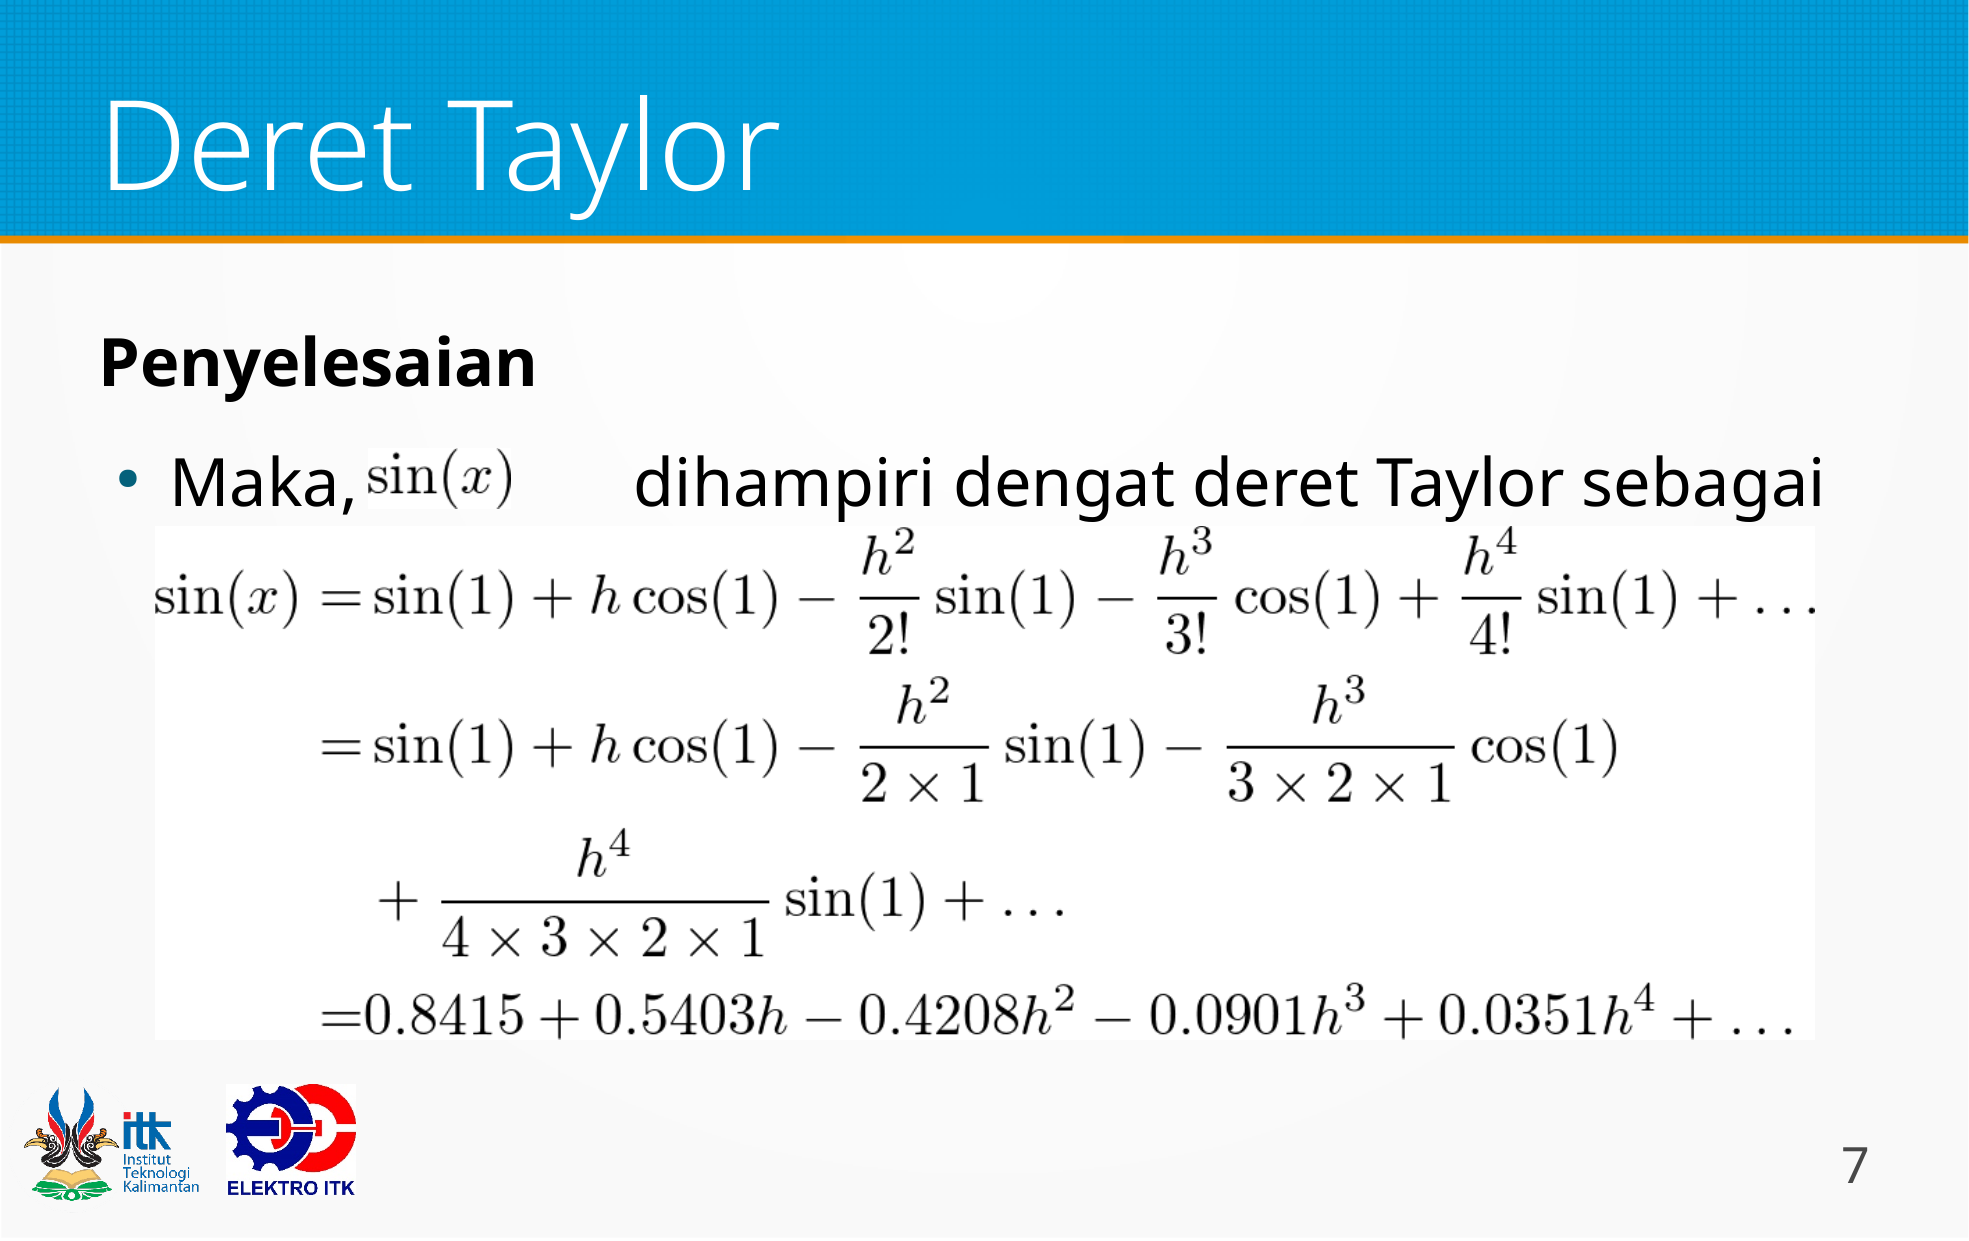

# Deret Taylor
Penyelesaian
Maka, dihampiri dengat deret Taylor sebagai berikut:
7